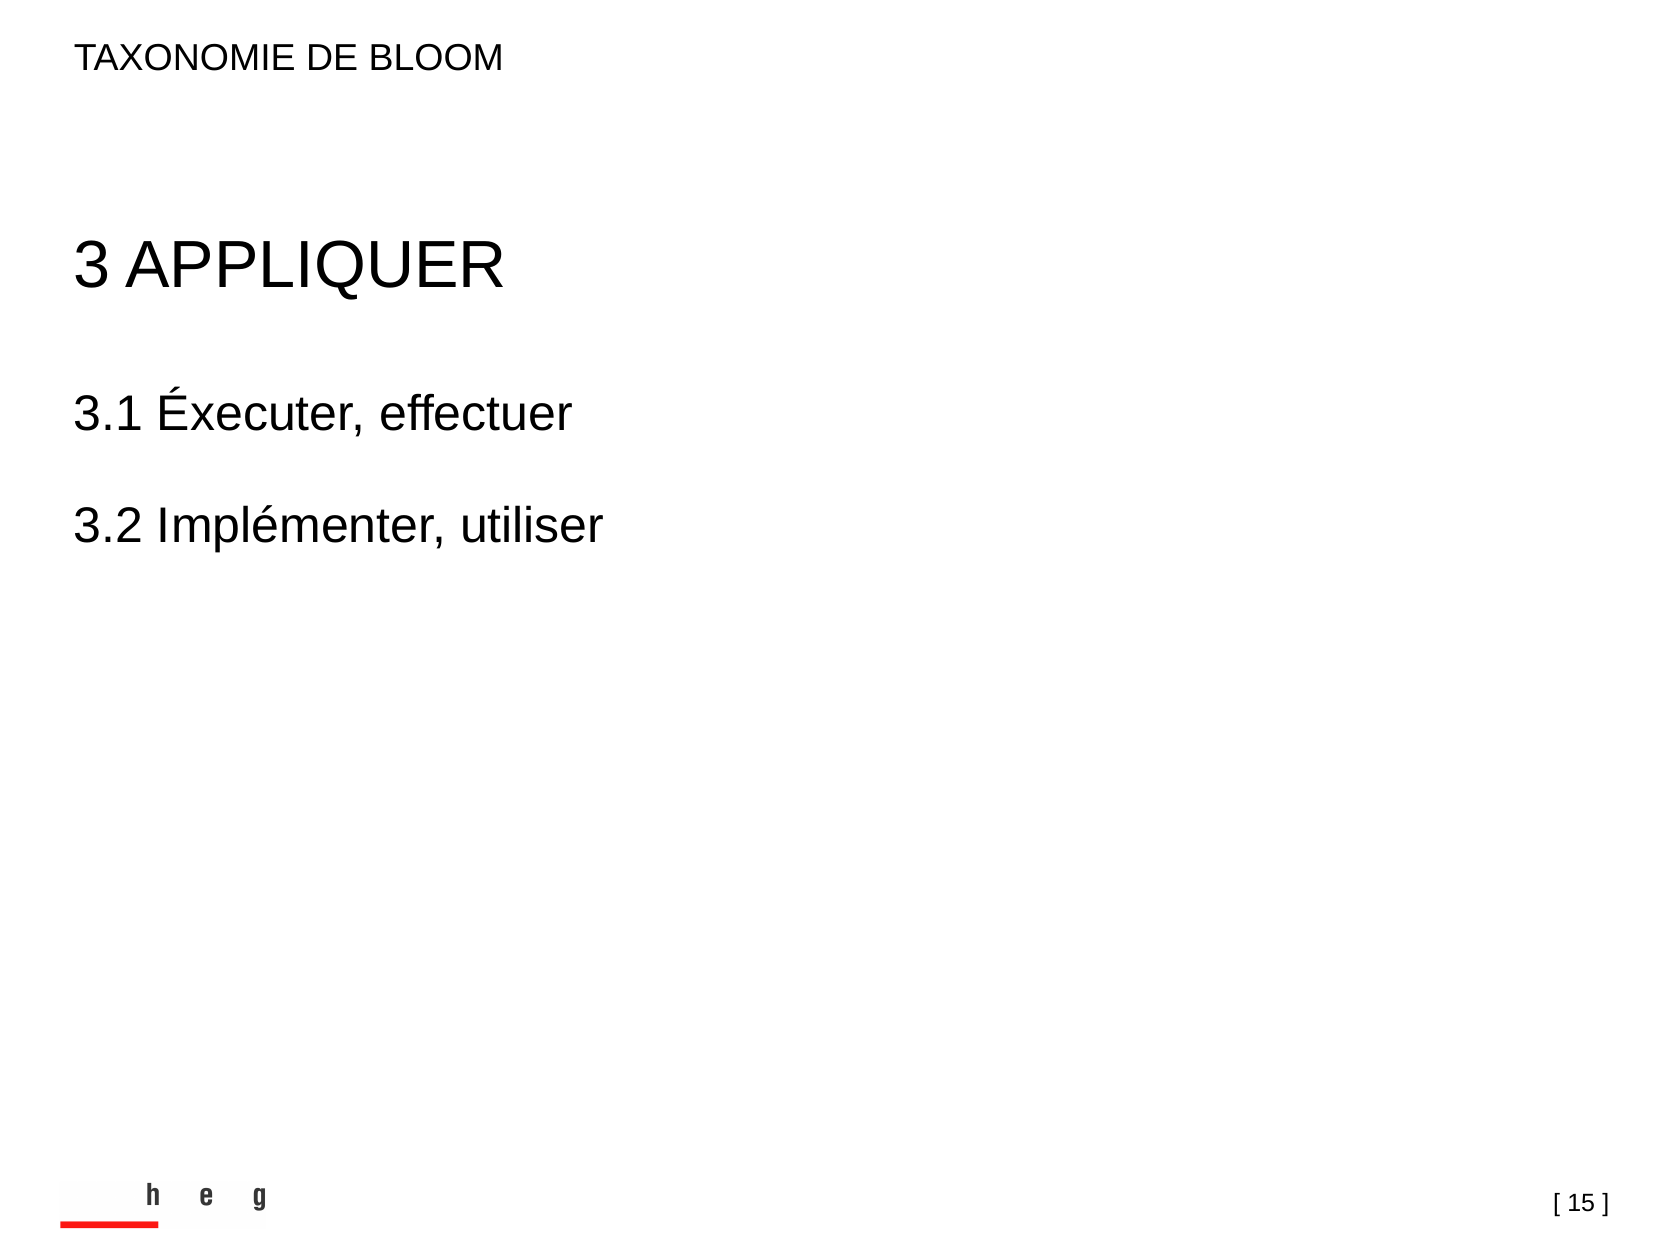

TAXONOMIE DE BLOOM
3 APPLIQUER
3.1 Éxecuter, effectuer
3.2 Implémenter, utiliser